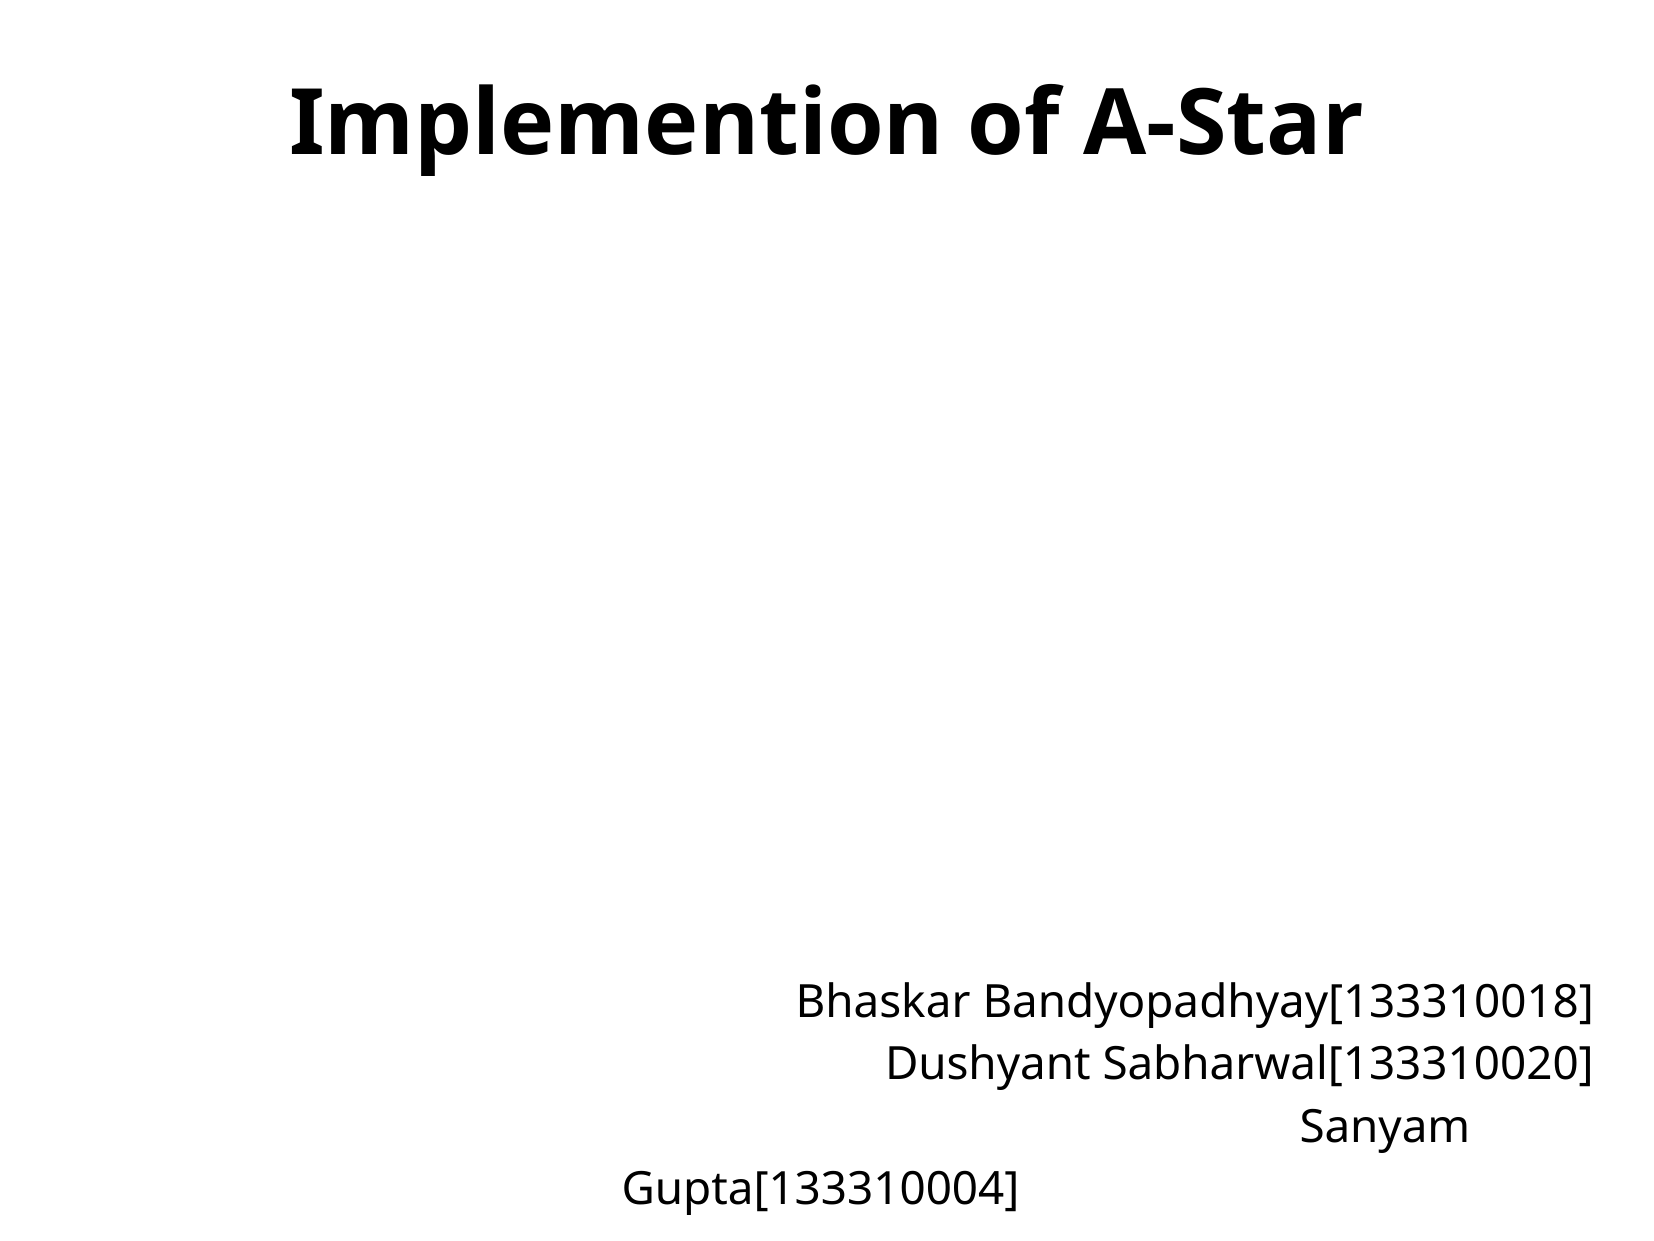

# Implemention of A-Star
Bhaskar Bandyopadhyay[133310018]
Dushyant Sabharwal[133310020]
 Sanyam Gupta[133310004]